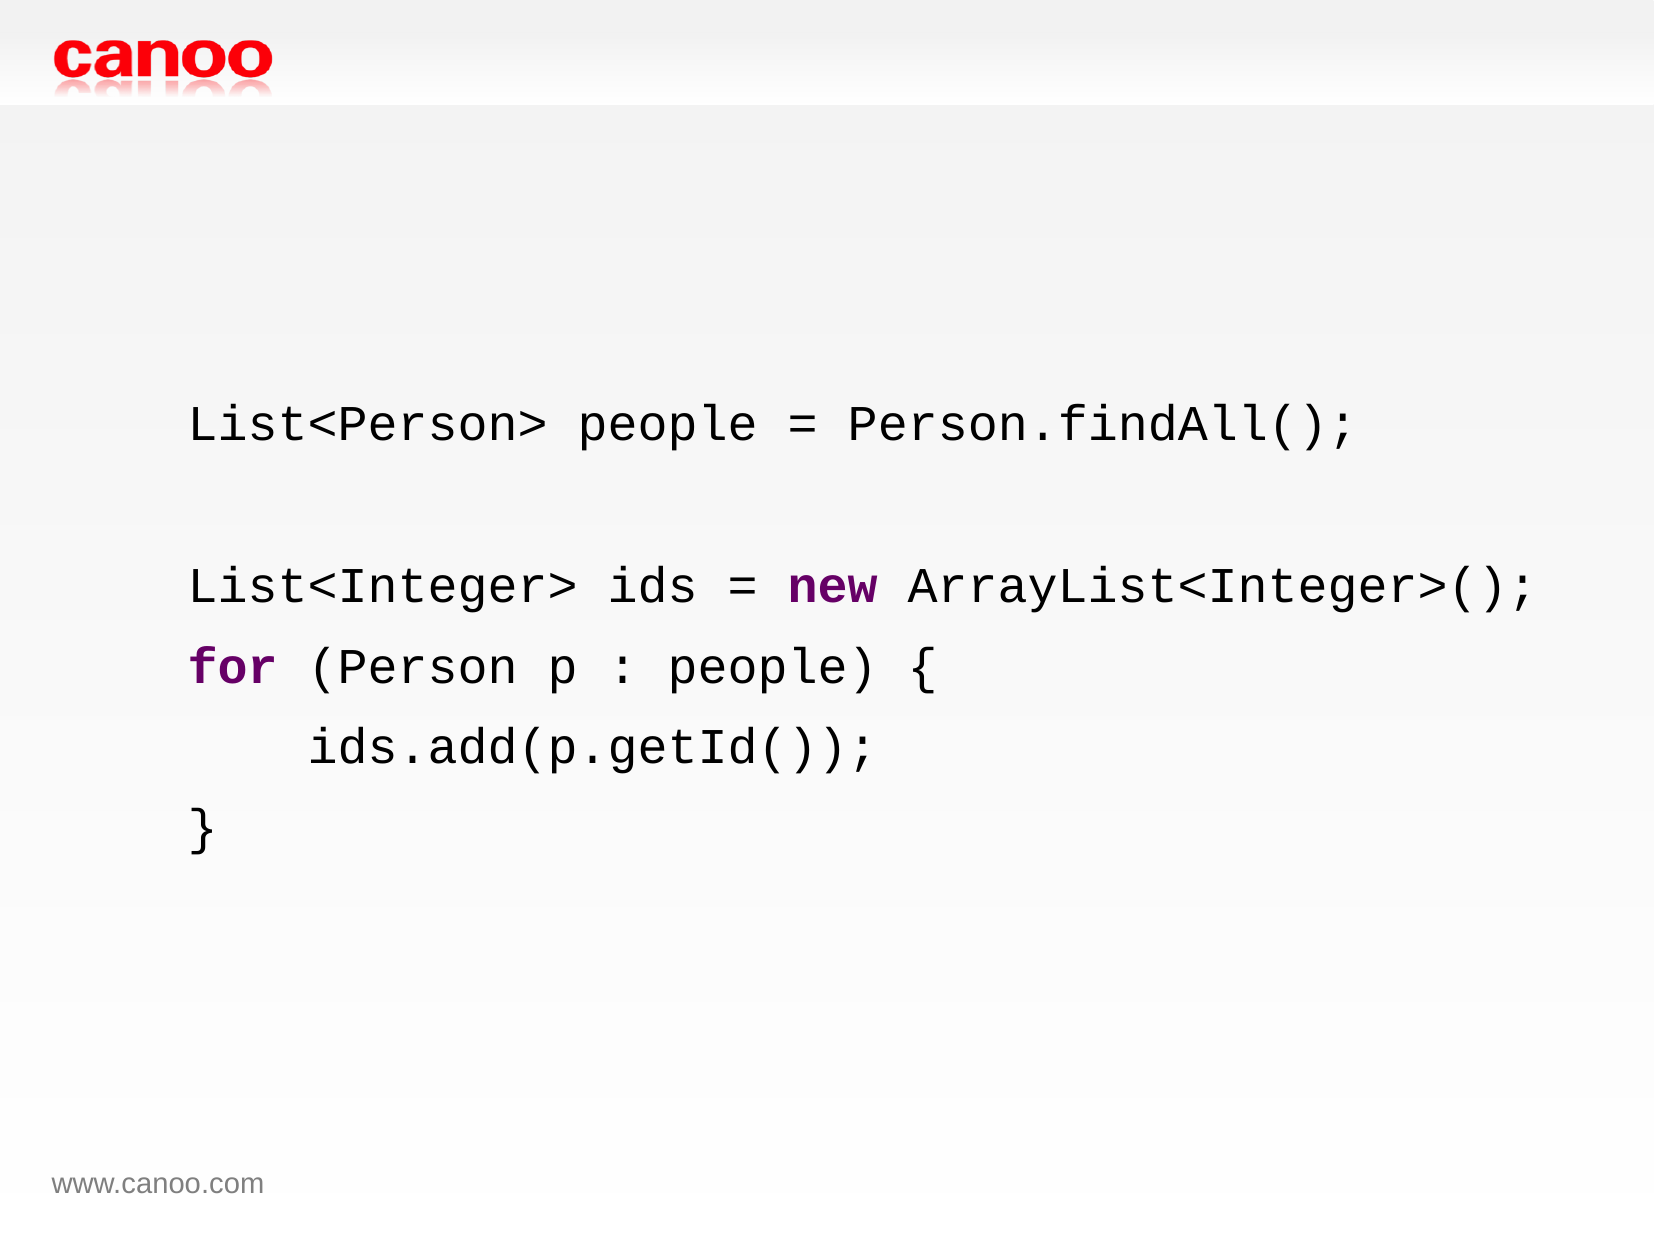

List<Person> people = Person.findAll();
List<Integer> ids = new ArrayList<Integer>();
for (Person p : people) {
 ids.add(p.getId());
}